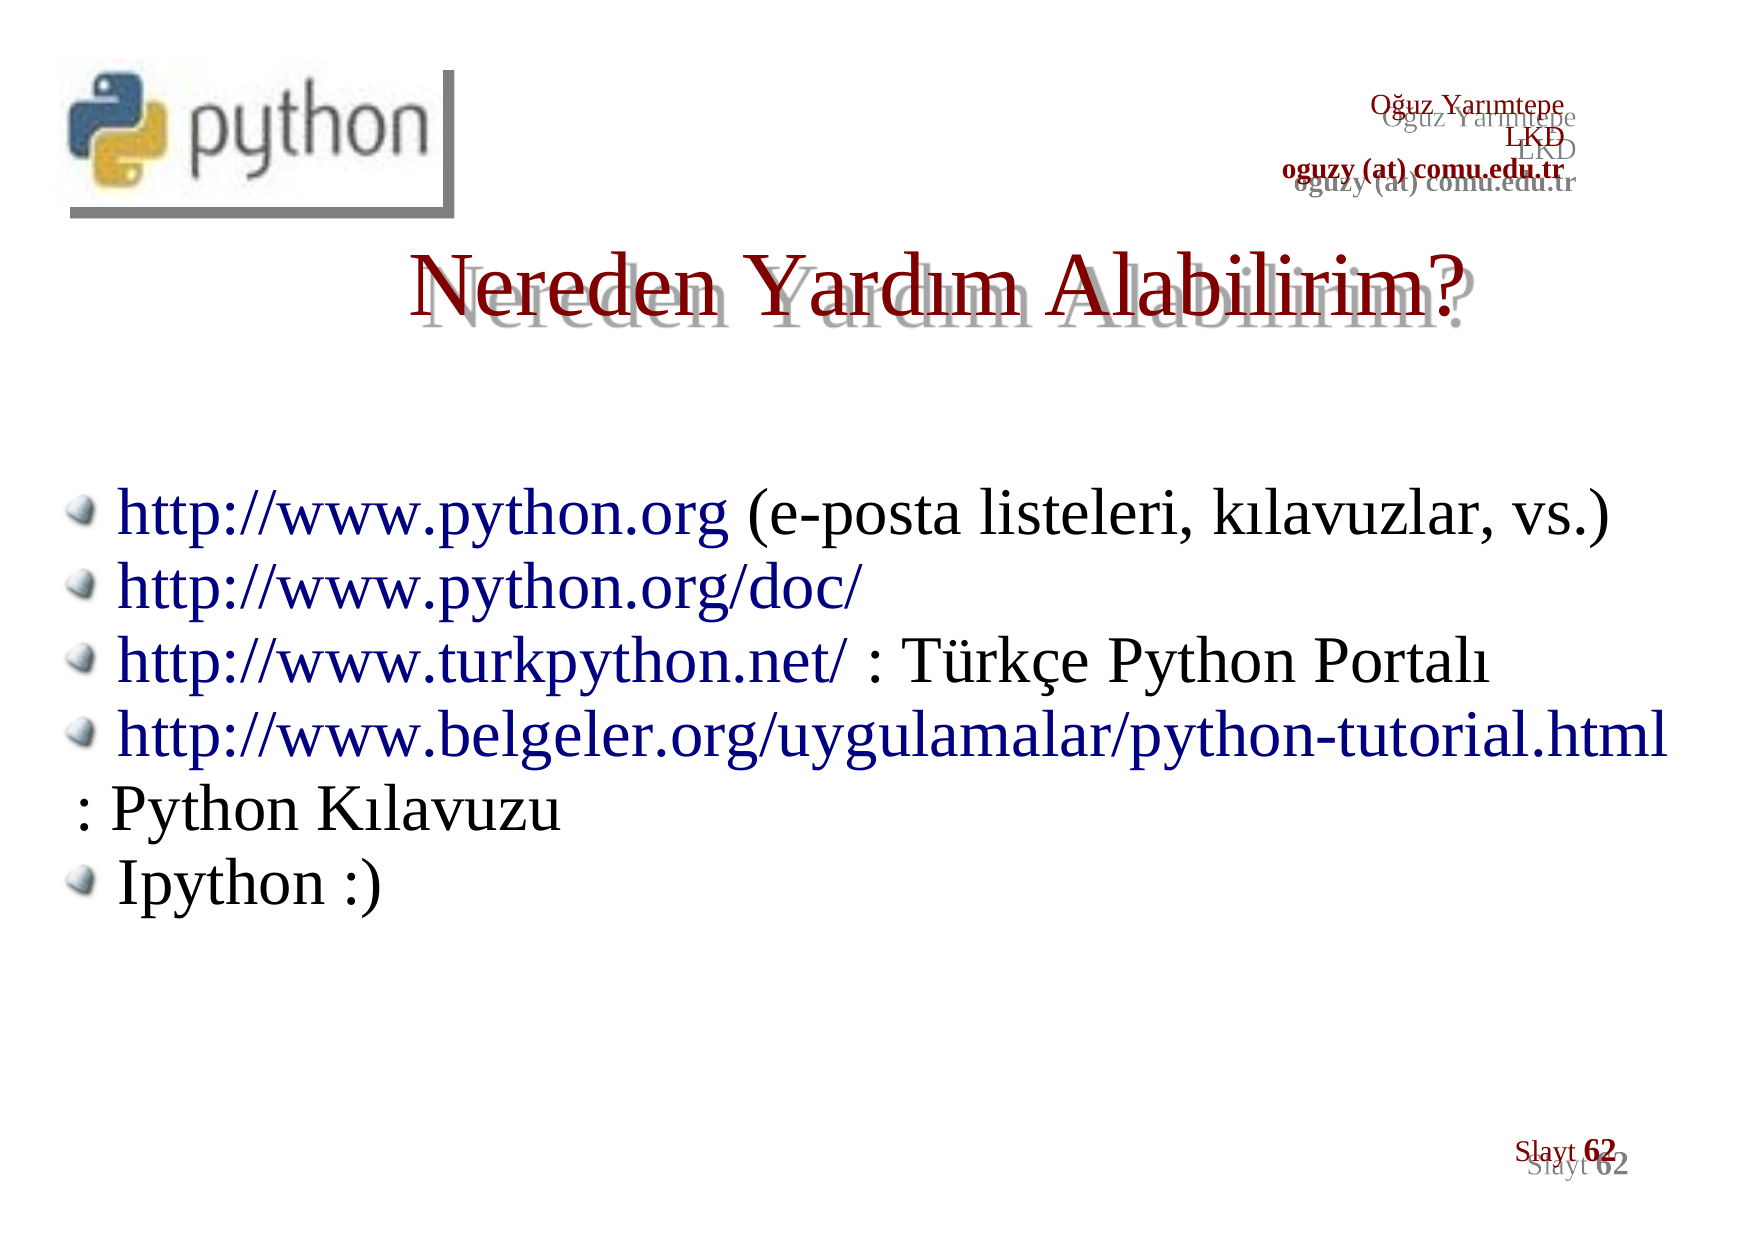

# Nereden Yardım Alabilirim?
 http://www.python.org (e-posta listeleri, kılavuzlar, vs.)
 http://www.python.org/doc/
 http://www.turkpython.net/ : Türkçe Python Portalı
 http://www.belgeler.org/uygulamalar/python-tutorial.html : Python Kılavuzu
 Ipython :)